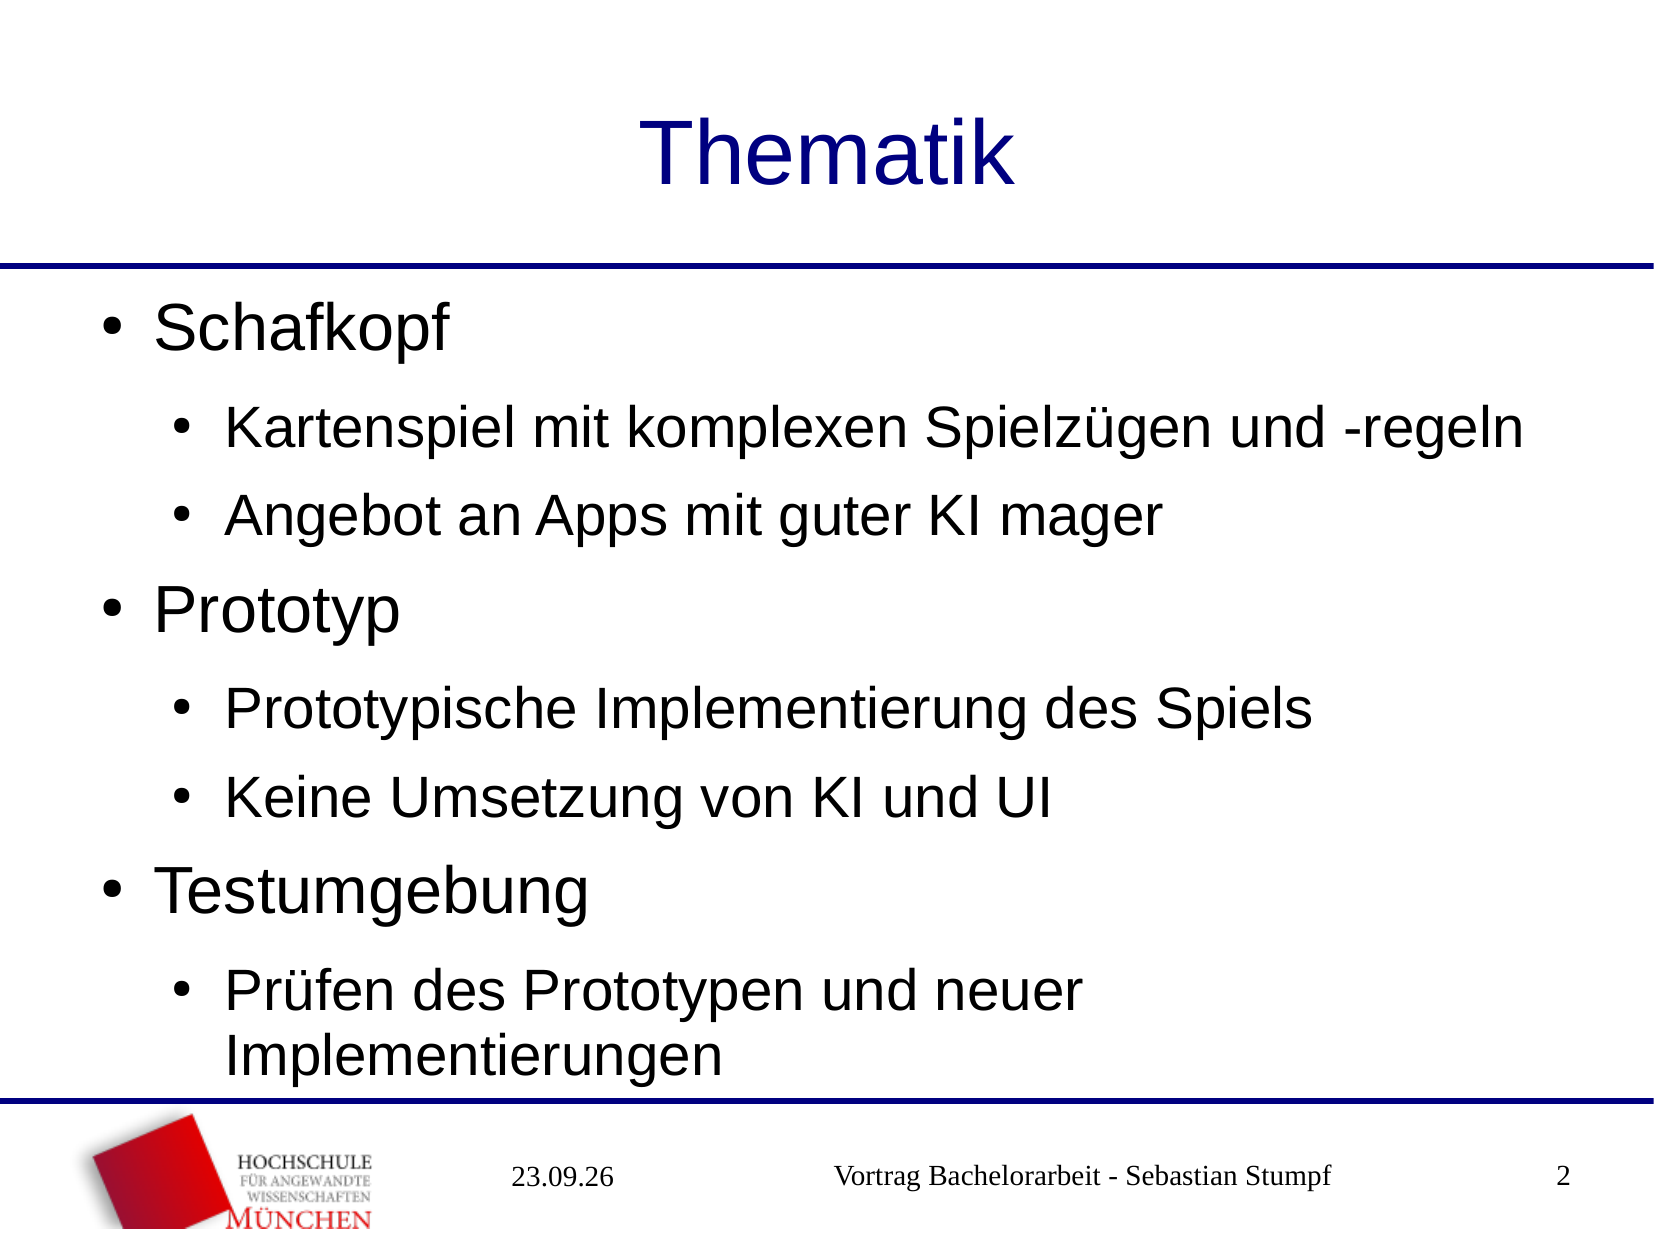

# Thematik
Schafkopf
Kartenspiel mit komplexen Spielzügen und -regeln
Angebot an Apps mit guter KI mager
Prototyp
Prototypische Implementierung des Spiels
Keine Umsetzung von KI und UI
Testumgebung
Prüfen des Prototypen und neuer Implementierungen
Vortrag Bachelorarbeit - Sebastian Stumpf
2